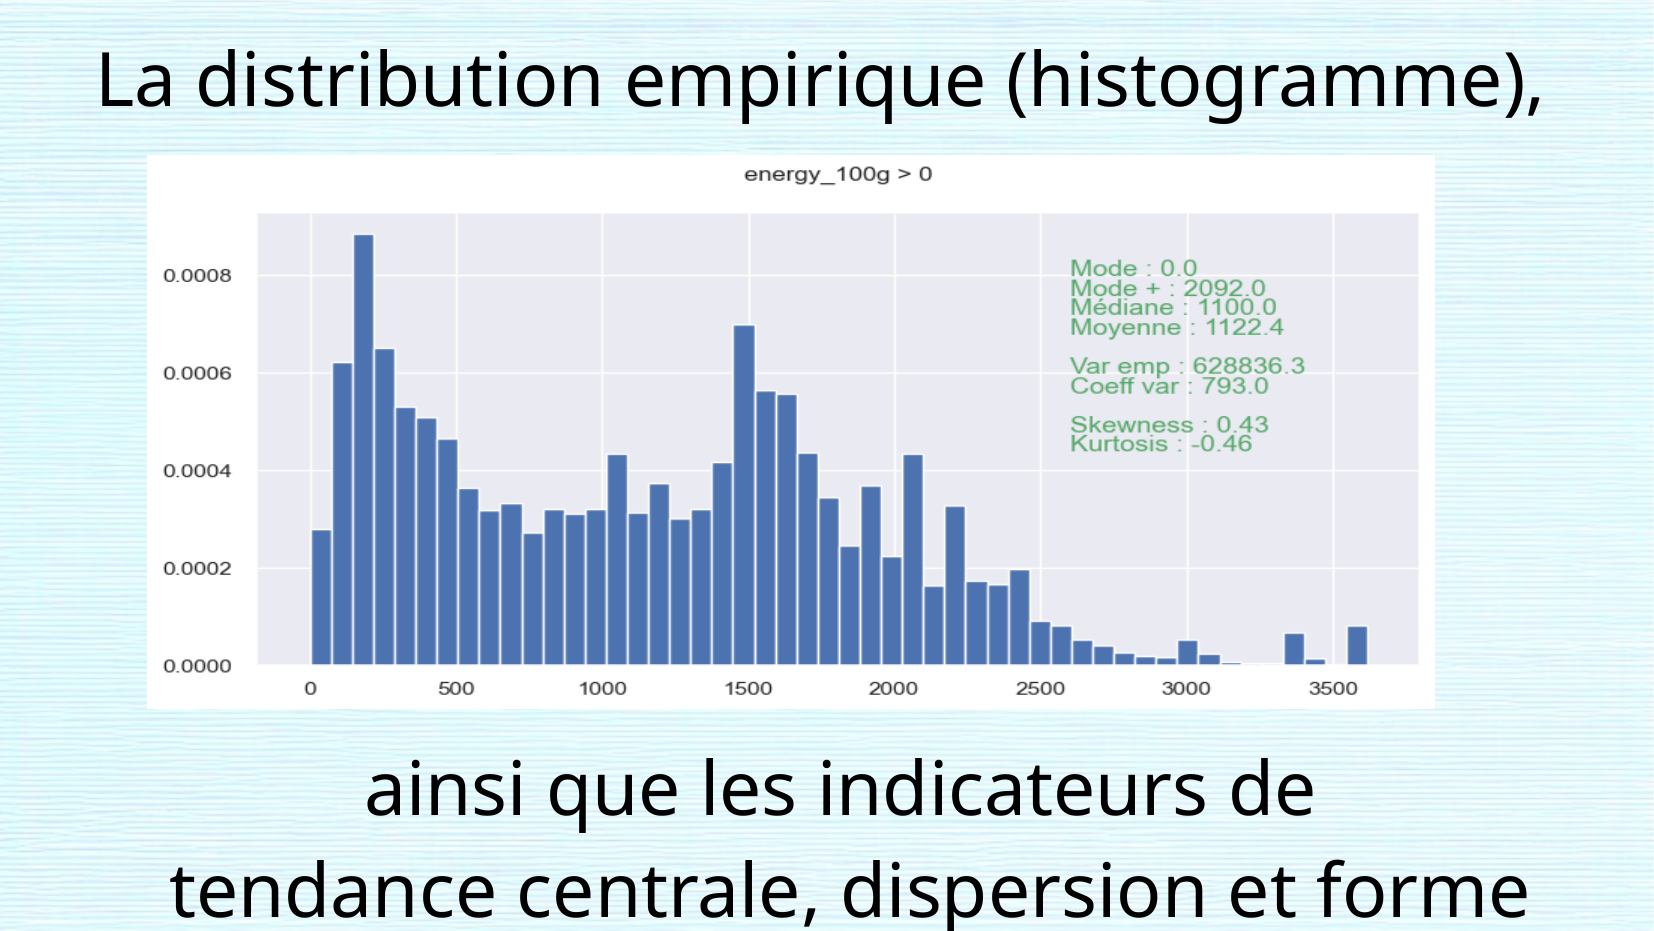

# La distribution empirique (histogramme),
ainsi que les indicateurs de
tendance centrale, dispersion et forme